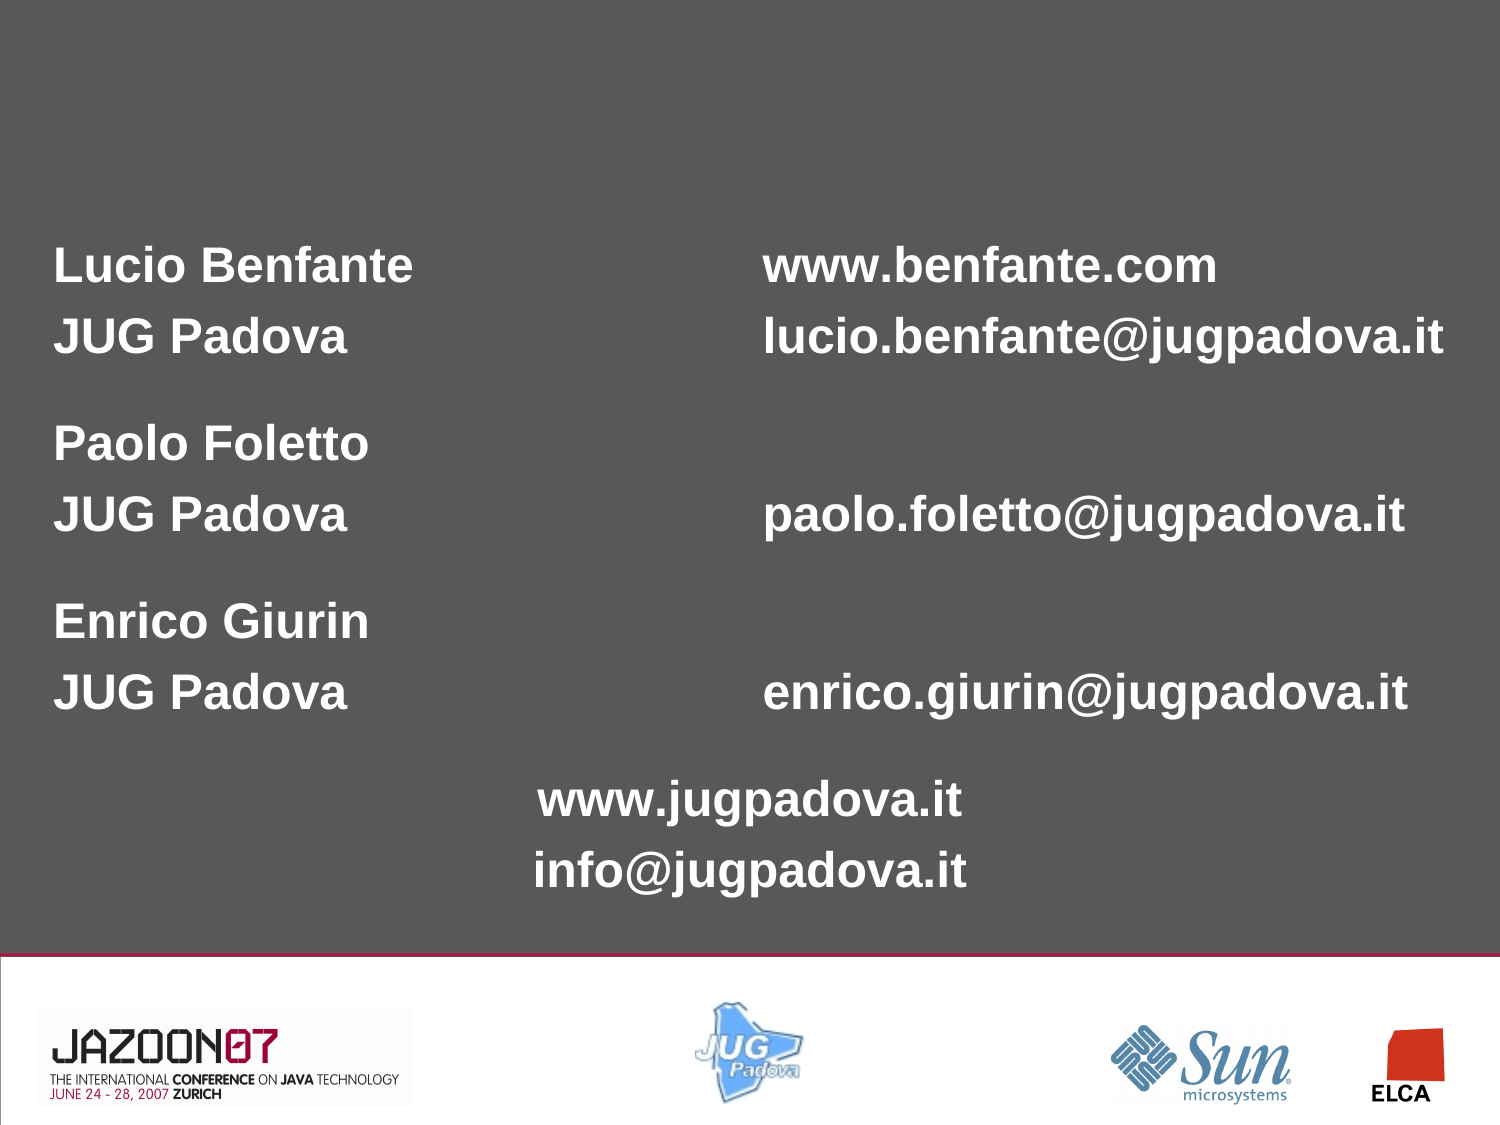

# Lucio Benfante	www.benfante.com
JUG Padova	lucio.benfante@jugpadova.it
Paolo Foletto
JUG Padova	paolo.foletto@jugpadova.it
Enrico Giurin
JUG Padova	enrico.giurin@jugpadova.it
www.jugpadova.it
info@jugpadova.it